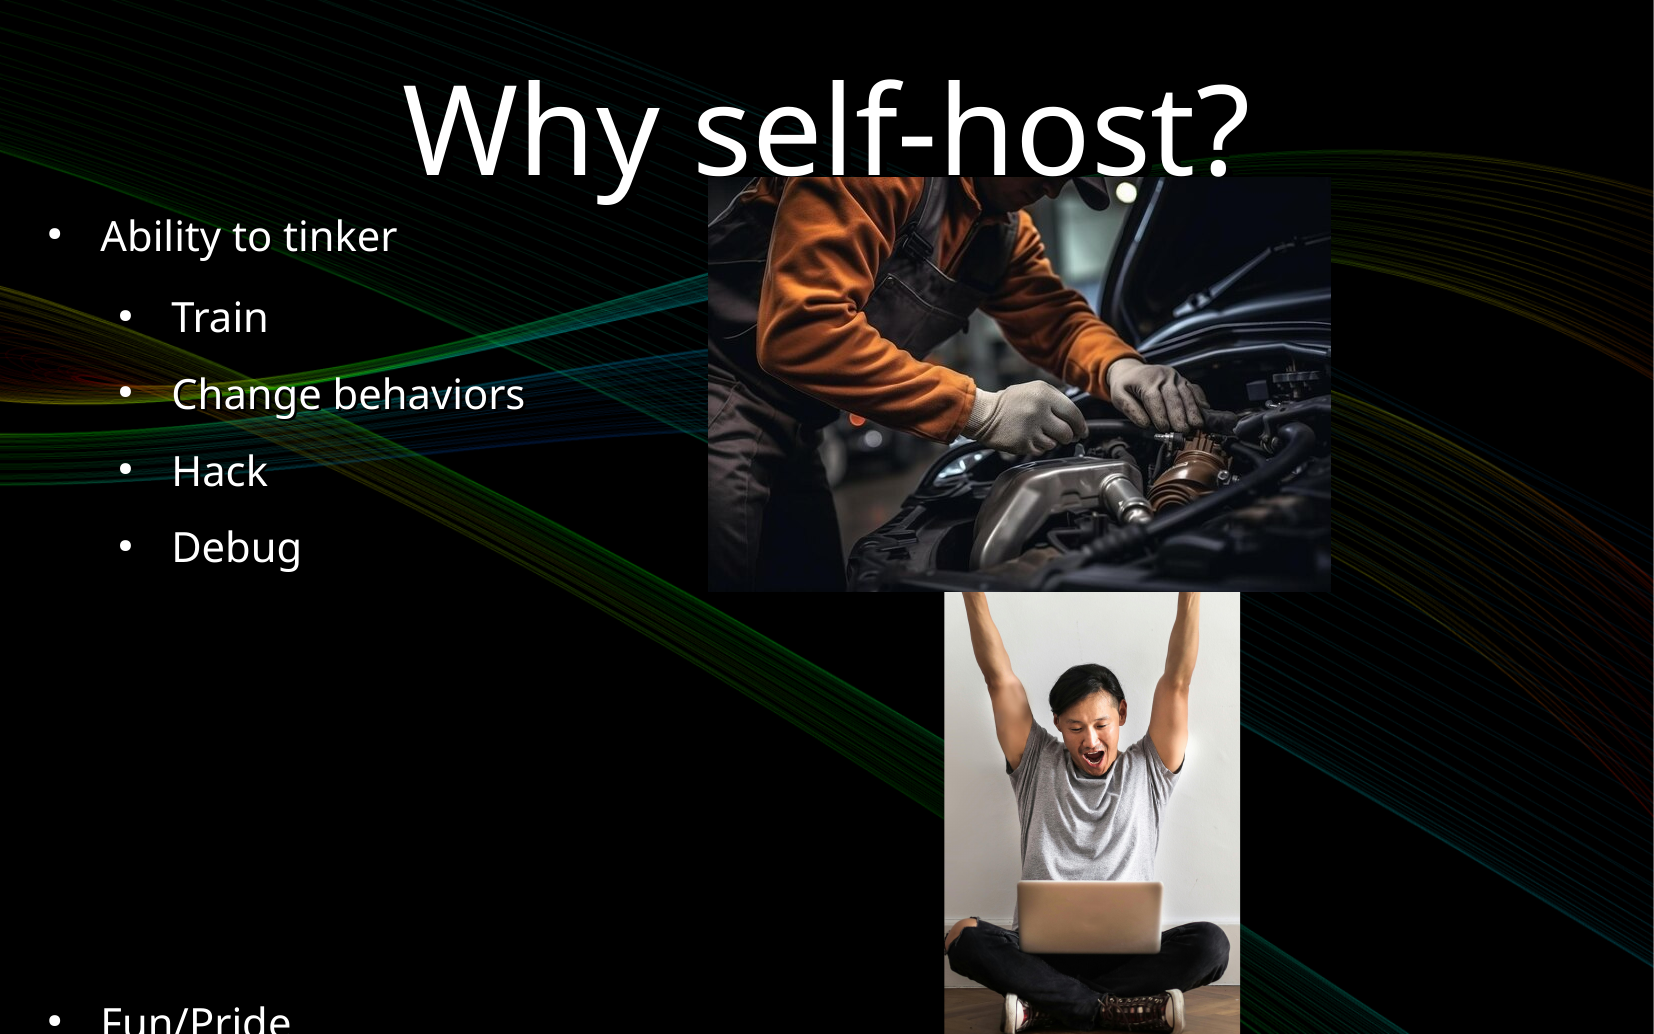

# Why self-host?
Ability to tinker
Train
Change behaviors
Hack
Debug
Fun/Pride
Owning vs renting